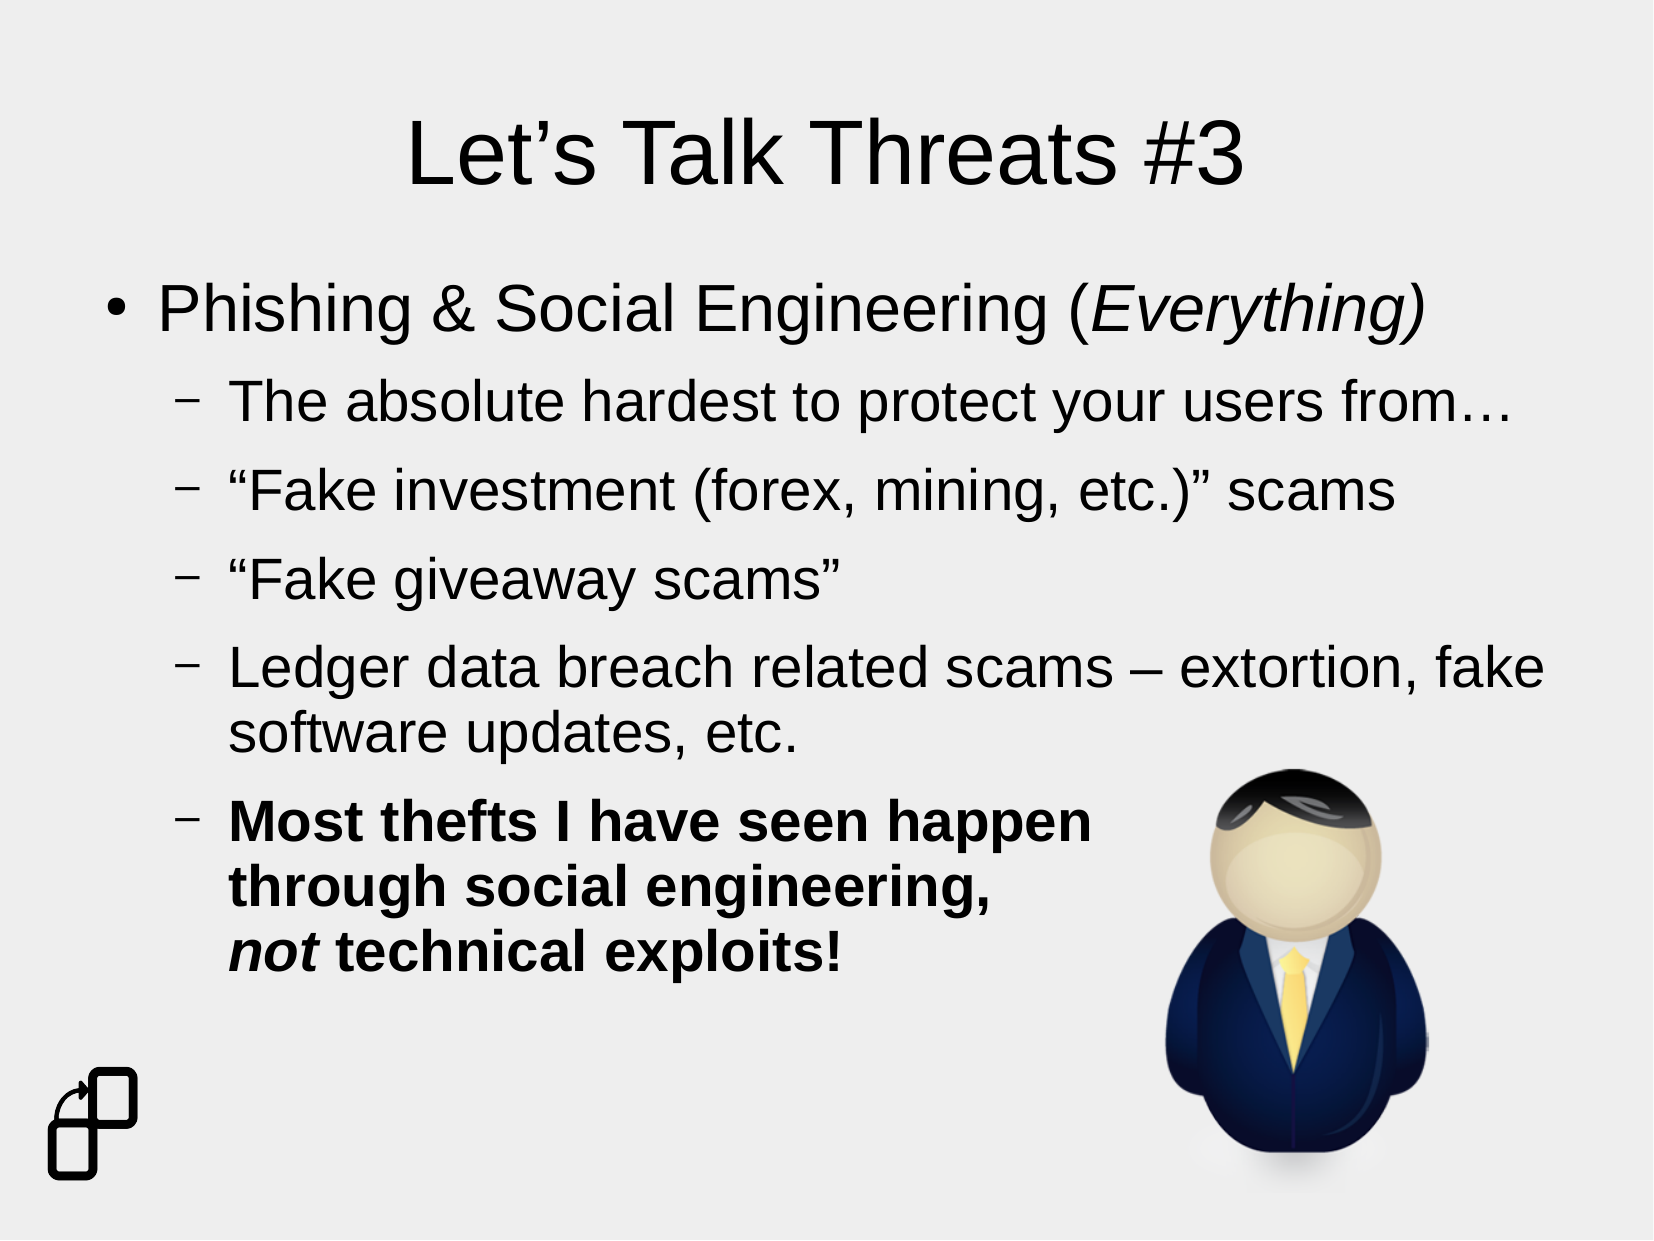

# Let’s Talk Threats #3
Phishing & Social Engineering (Everything)
The absolute hardest to protect your users from…
“Fake investment (forex, mining, etc.)” scams
“Fake giveaway scams”
Ledger data breach related scams – extortion, fake software updates, etc.
Most thefts I have seen happen
through social engineering,
not technical exploits!